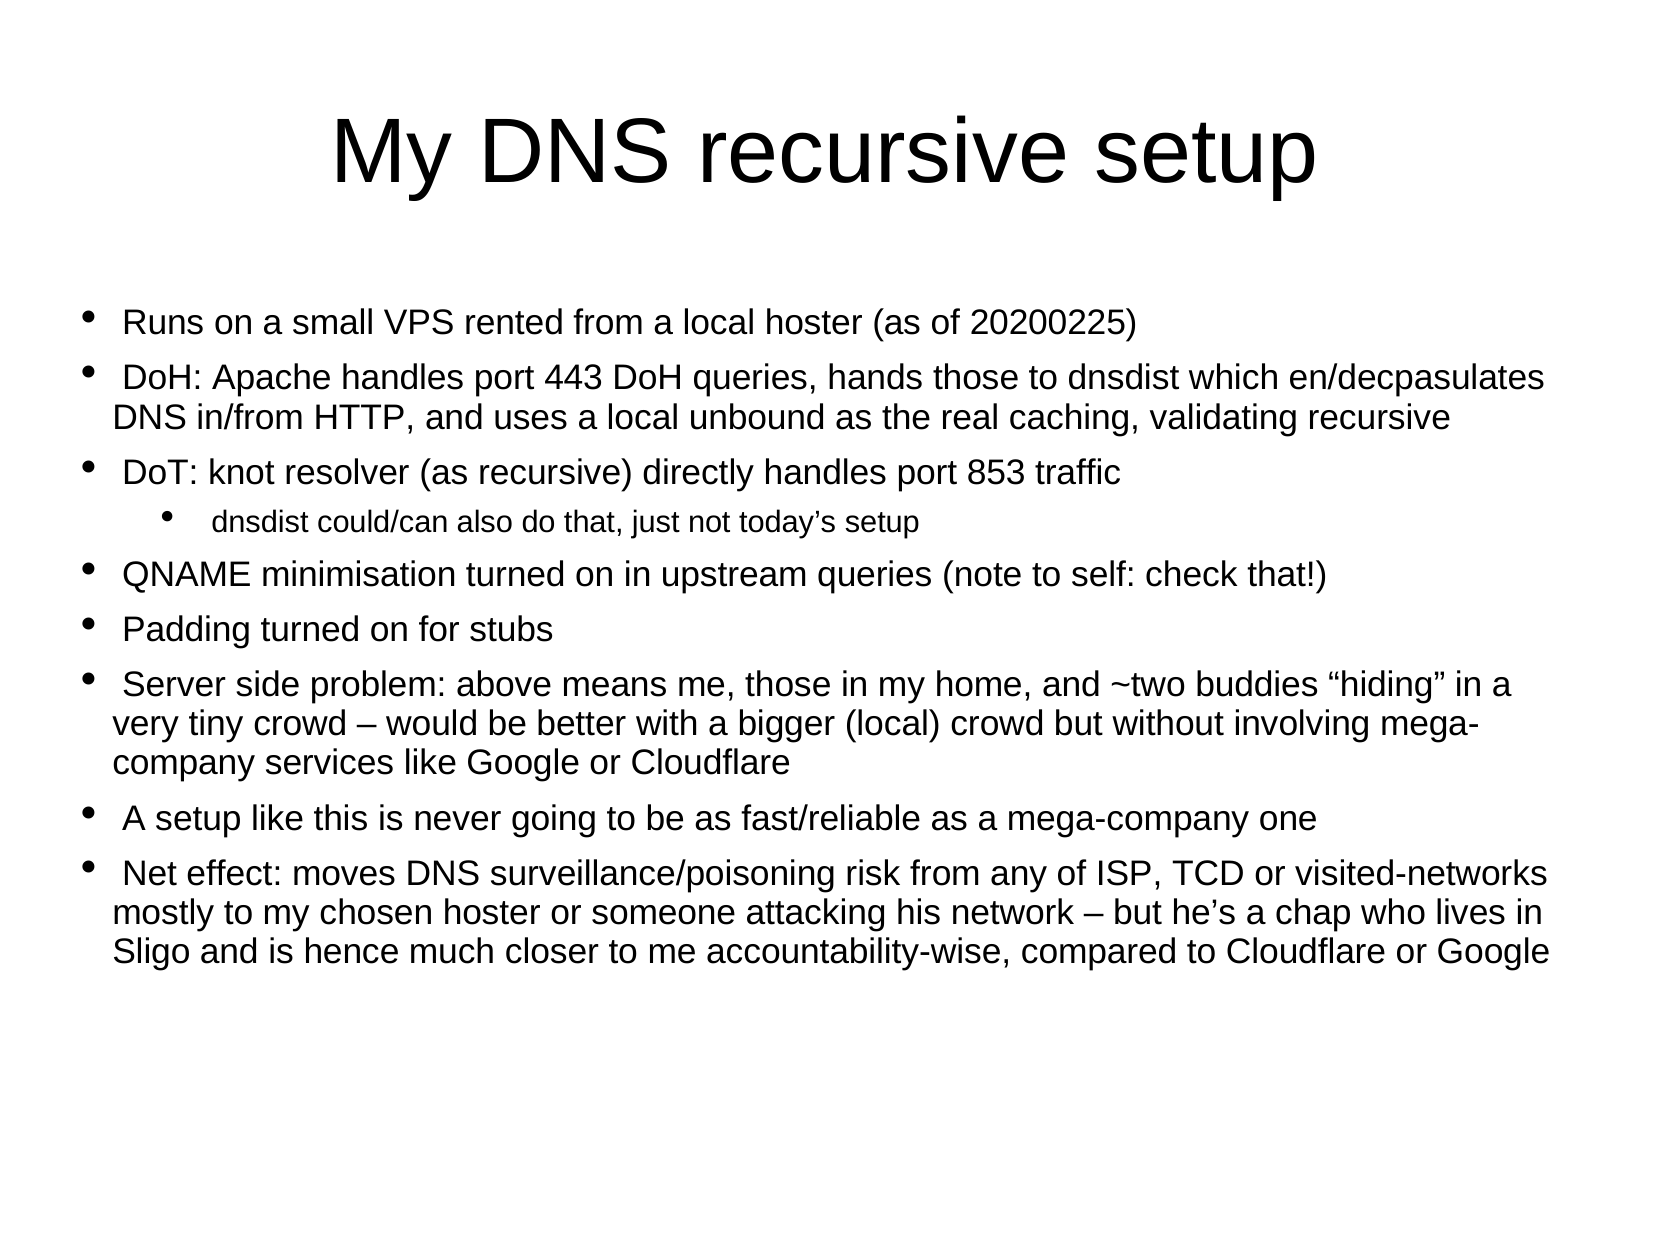

# My DNS recursive setup
 Runs on a small VPS rented from a local hoster (as of 20200225)
 DoH: Apache handles port 443 DoH queries, hands those to dnsdist which en/decpasulates DNS in/from HTTP, and uses a local unbound as the real caching, validating recursive
 DoT: knot resolver (as recursive) directly handles port 853 traffic
dnsdist could/can also do that, just not today’s setup
 QNAME minimisation turned on in upstream queries (note to self: check that!)
 Padding turned on for stubs
 Server side problem: above means me, those in my home, and ~two buddies “hiding” in a very tiny crowd – would be better with a bigger (local) crowd but without involving mega-company services like Google or Cloudflare
 A setup like this is never going to be as fast/reliable as a mega-company one
 Net effect: moves DNS surveillance/poisoning risk from any of ISP, TCD or visited-networks mostly to my chosen hoster or someone attacking his network – but he’s a chap who lives in Sligo and is hence much closer to me accountability-wise, compared to Cloudflare or Google